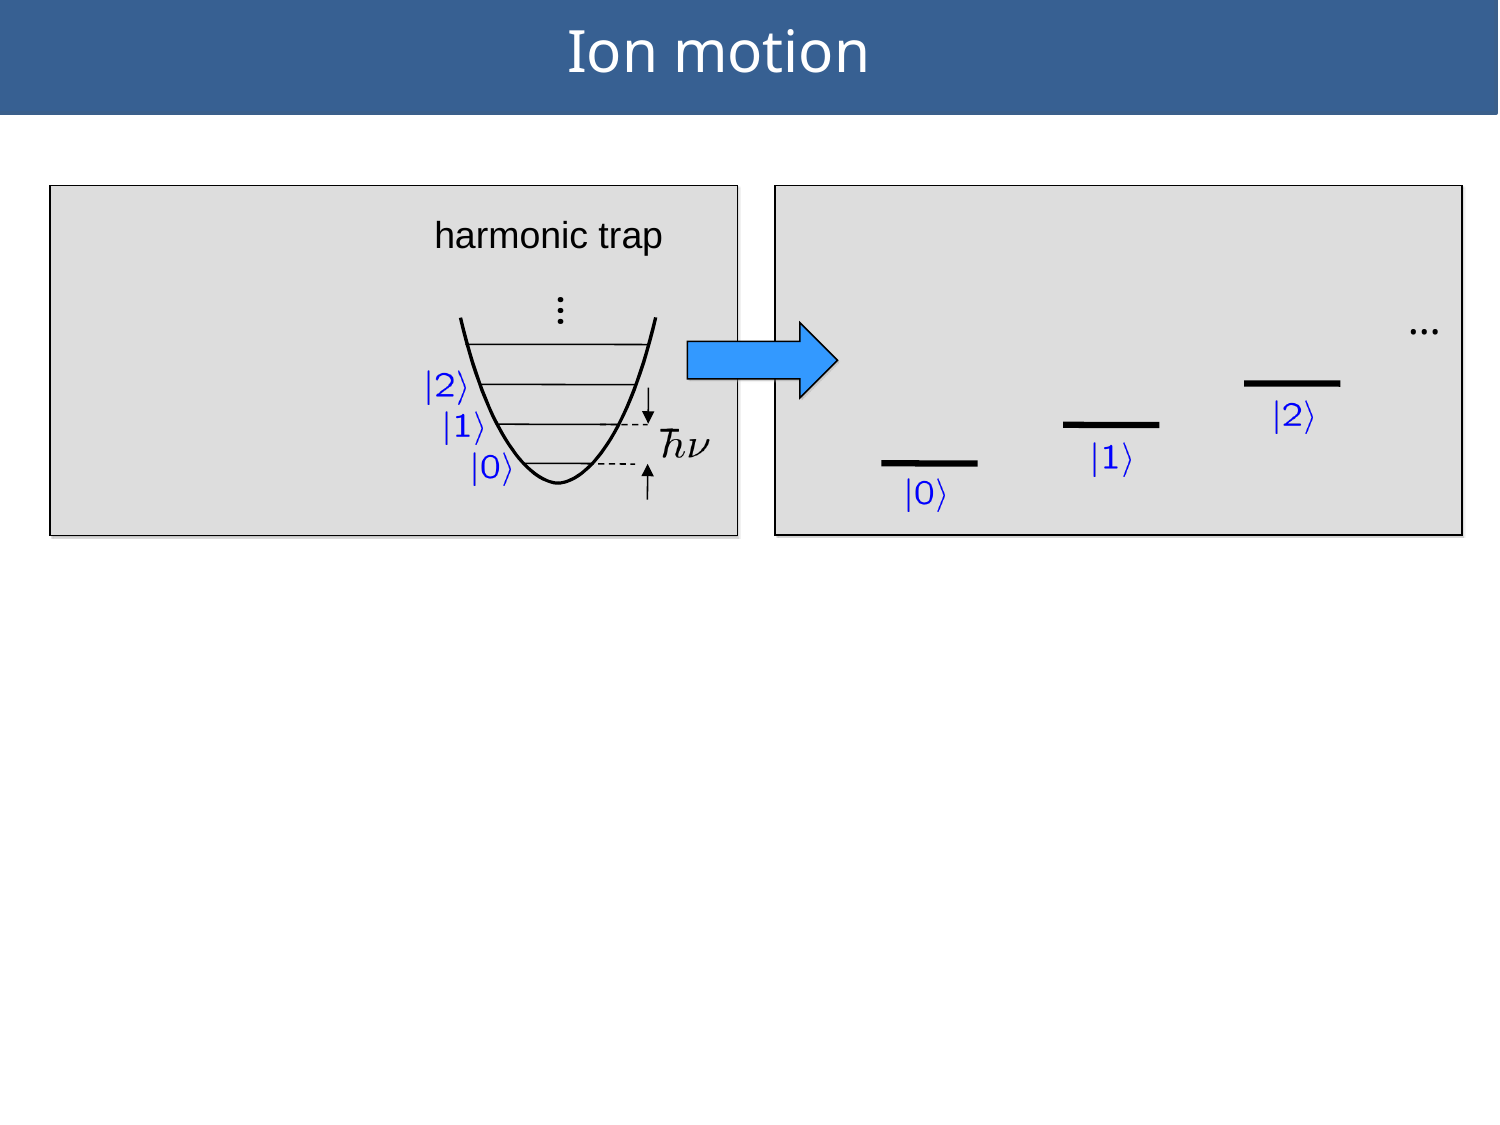

# Ion motion
…
harmonic trap
…